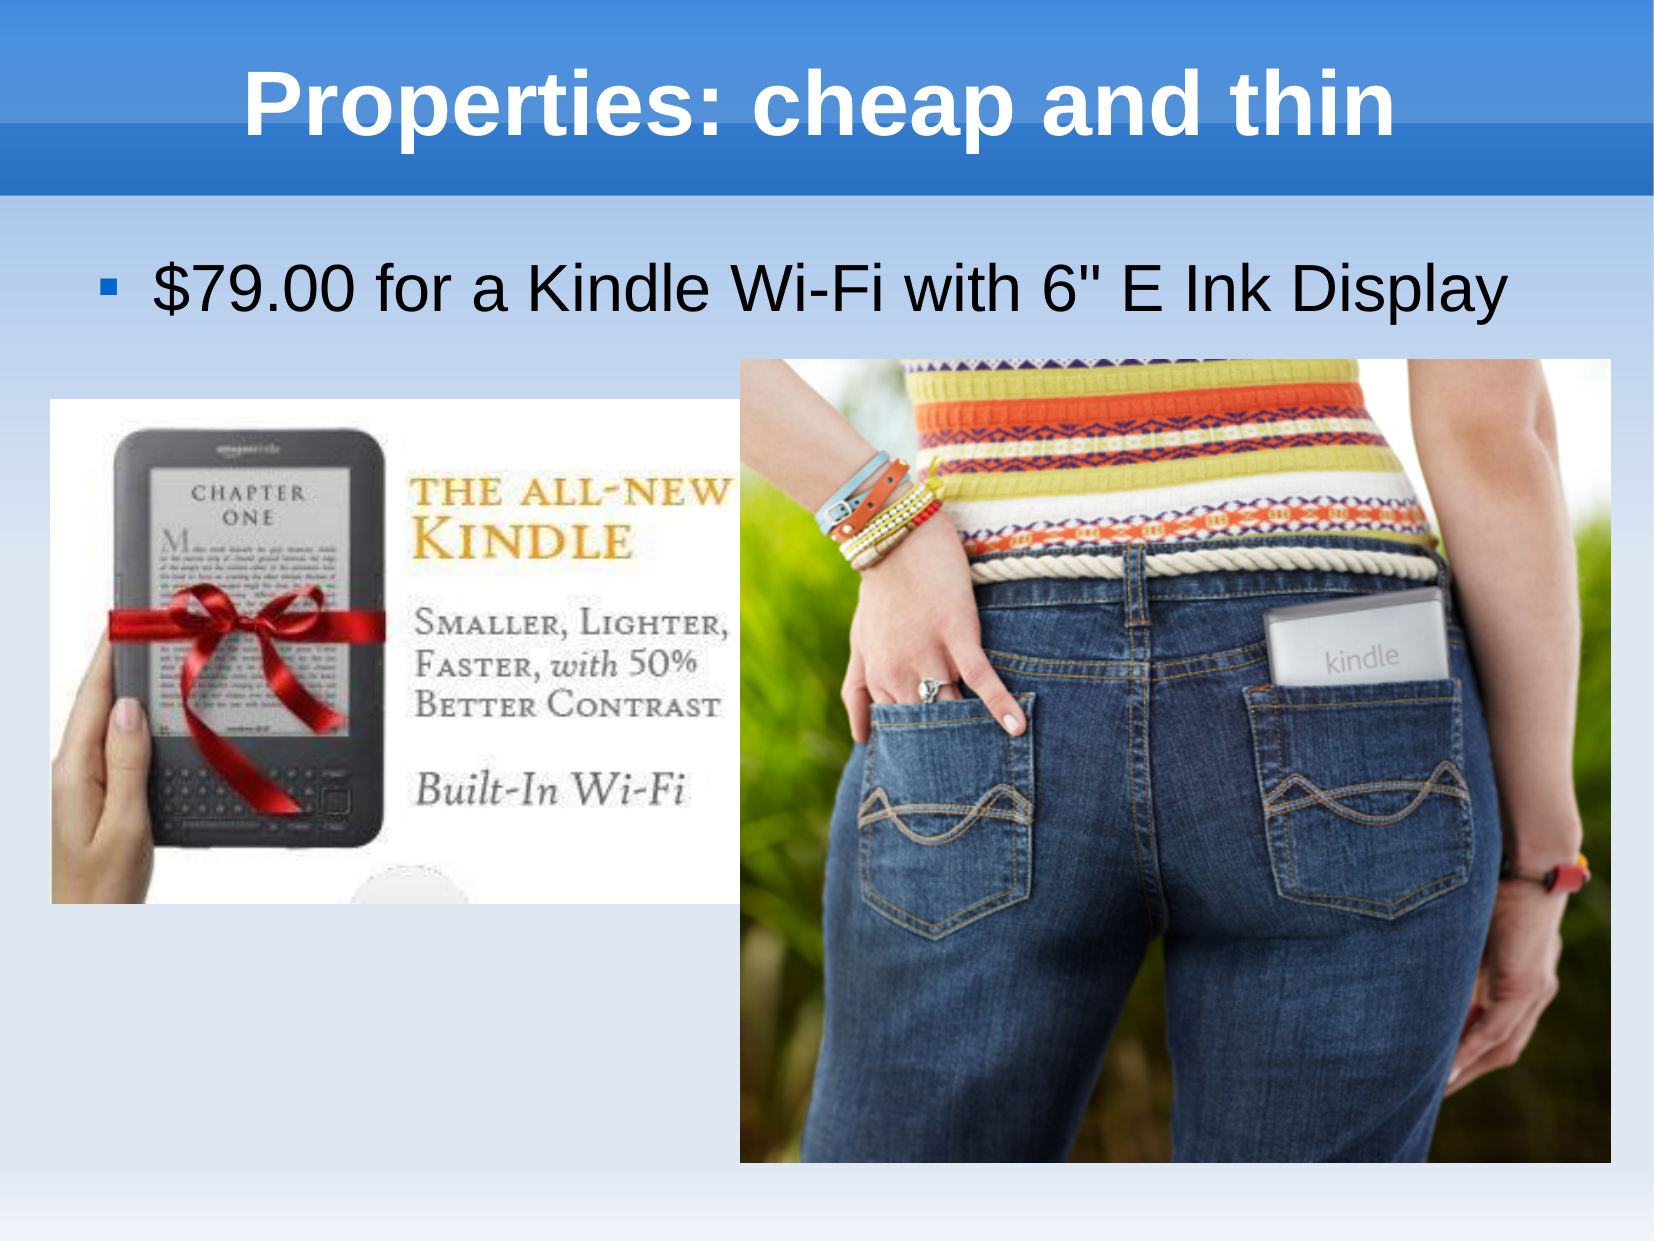

# Properties: cheap and thin
$79.00 for a Kindle Wi-Fi with 6" E Ink Display